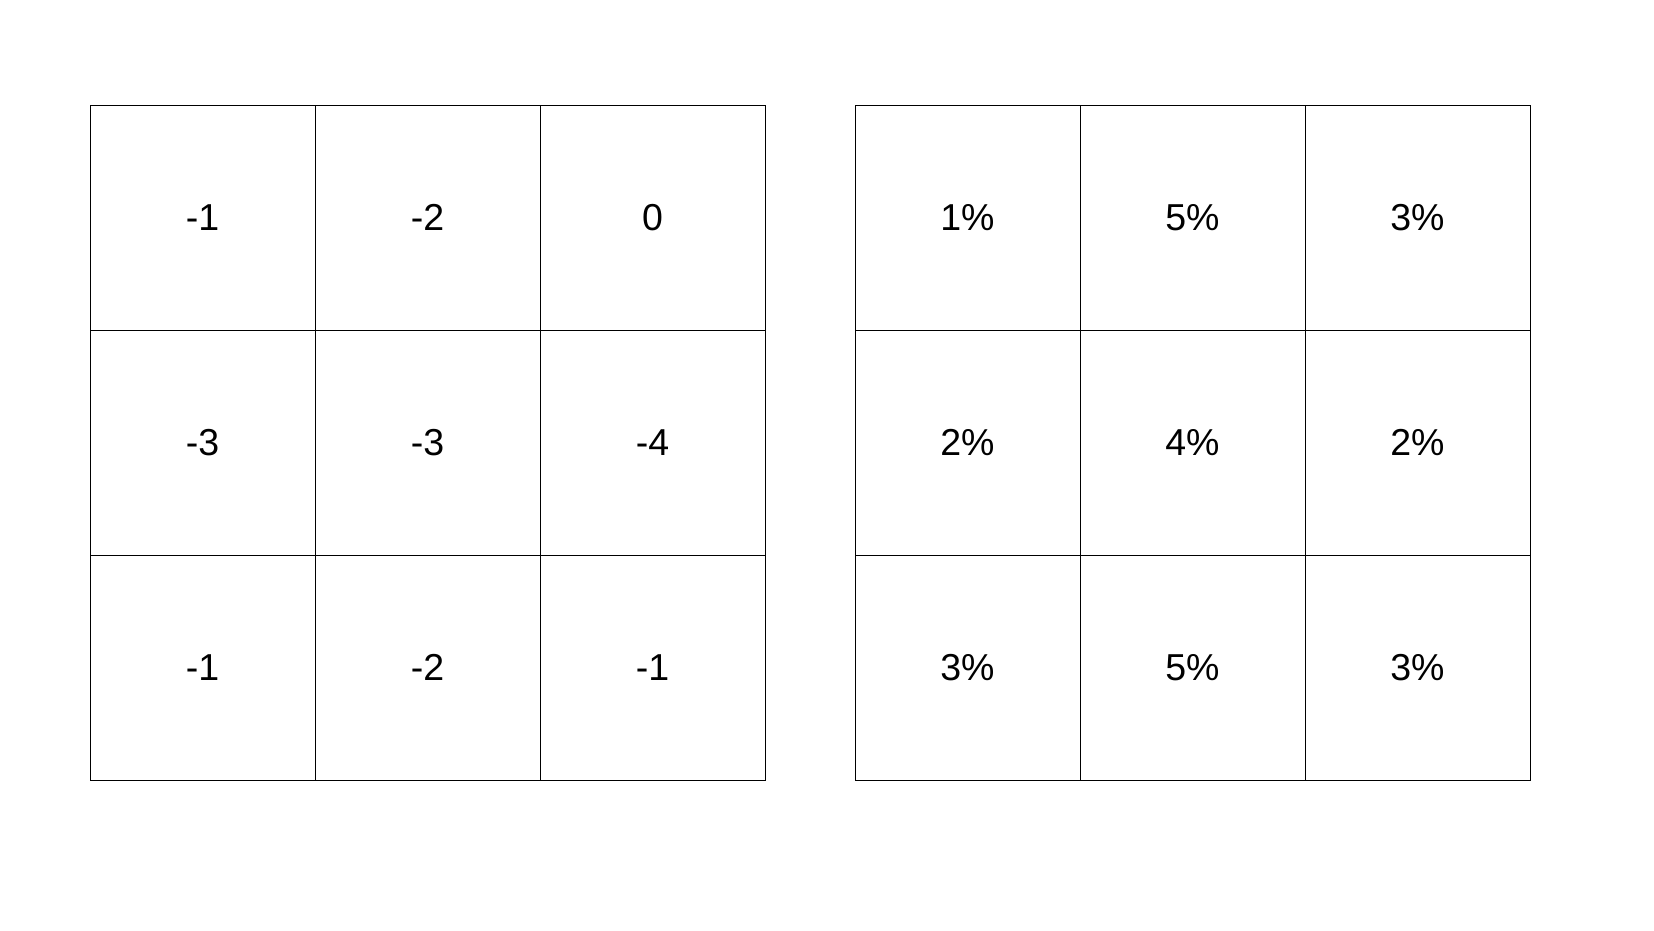

-1
-2
0
1%
5%
3%
-3
-3
-4
2%
4%
2%
-1
-2
-1
3%
5%
3%